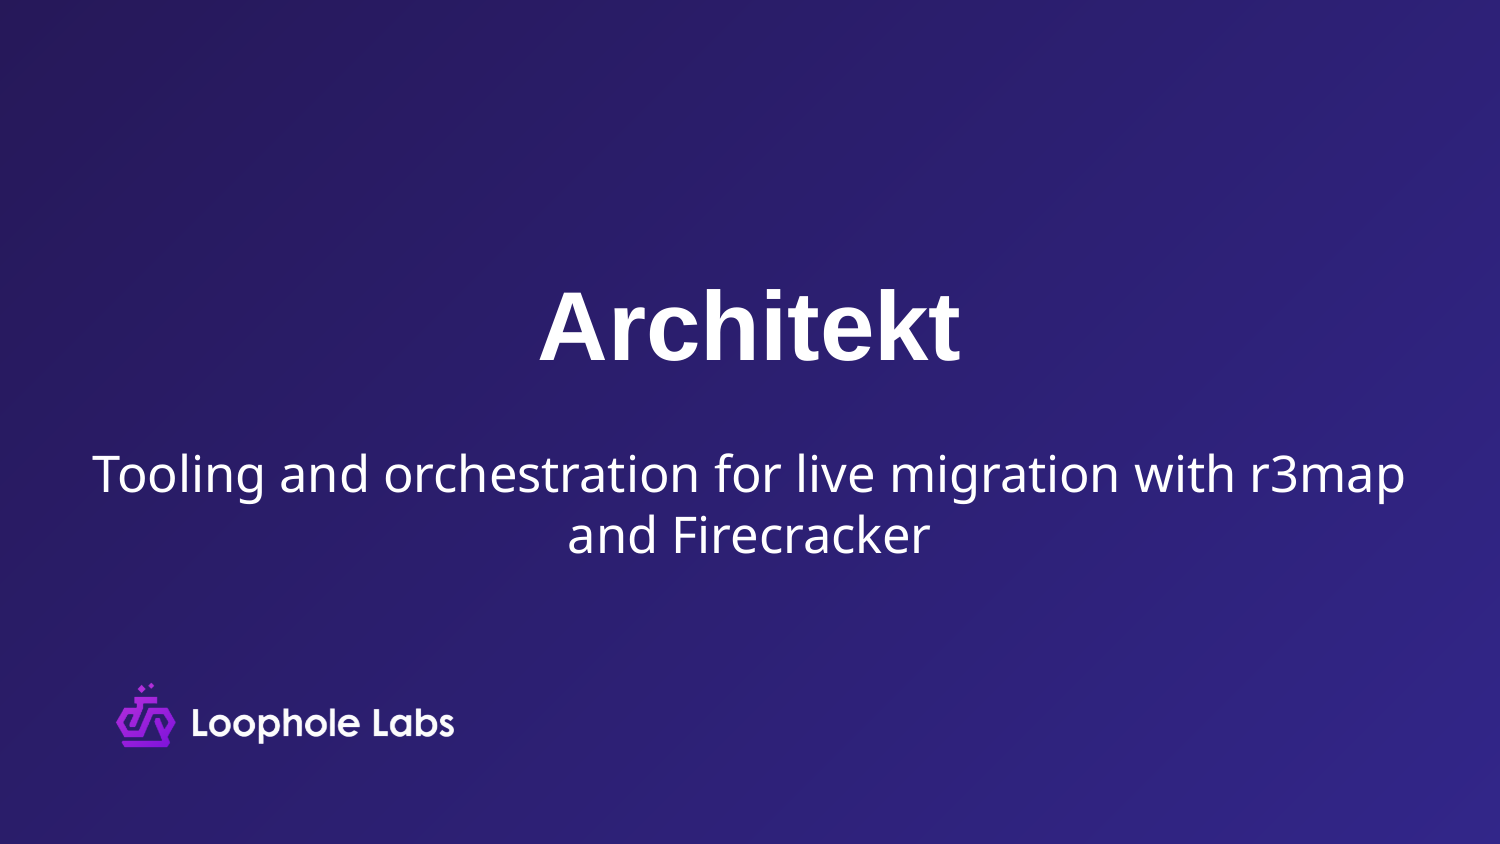

# Architekt
Tooling and orchestration for live migration with r3map and Firecracker